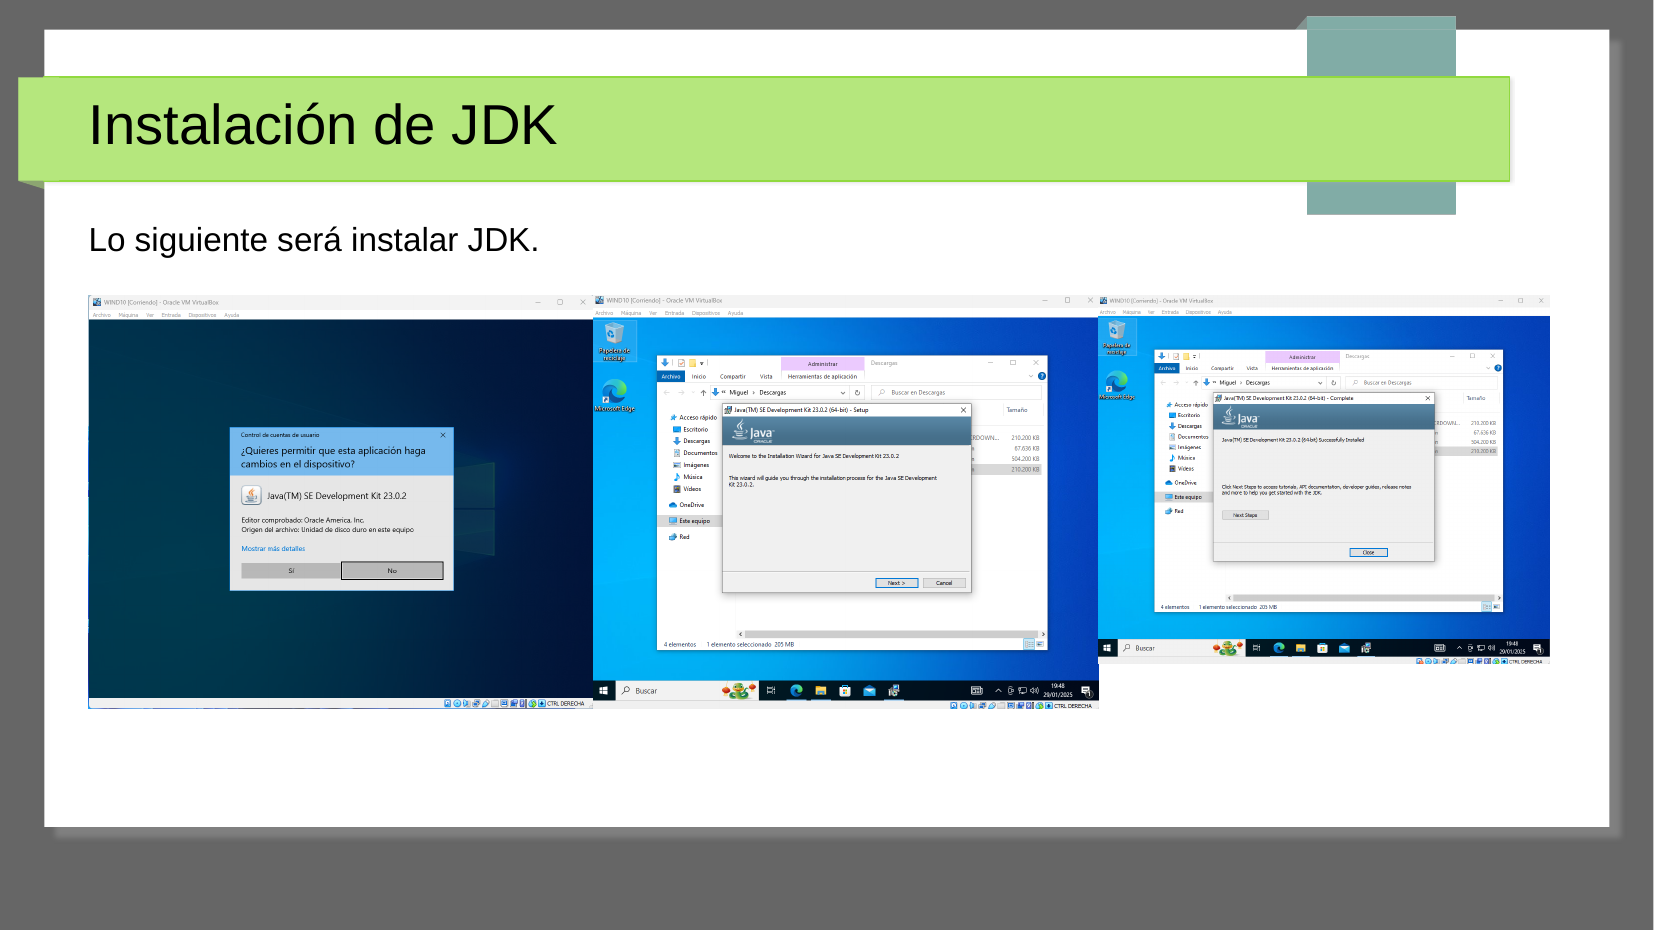

# Instalación de JDK
Lo siguiente será instalar JDK.